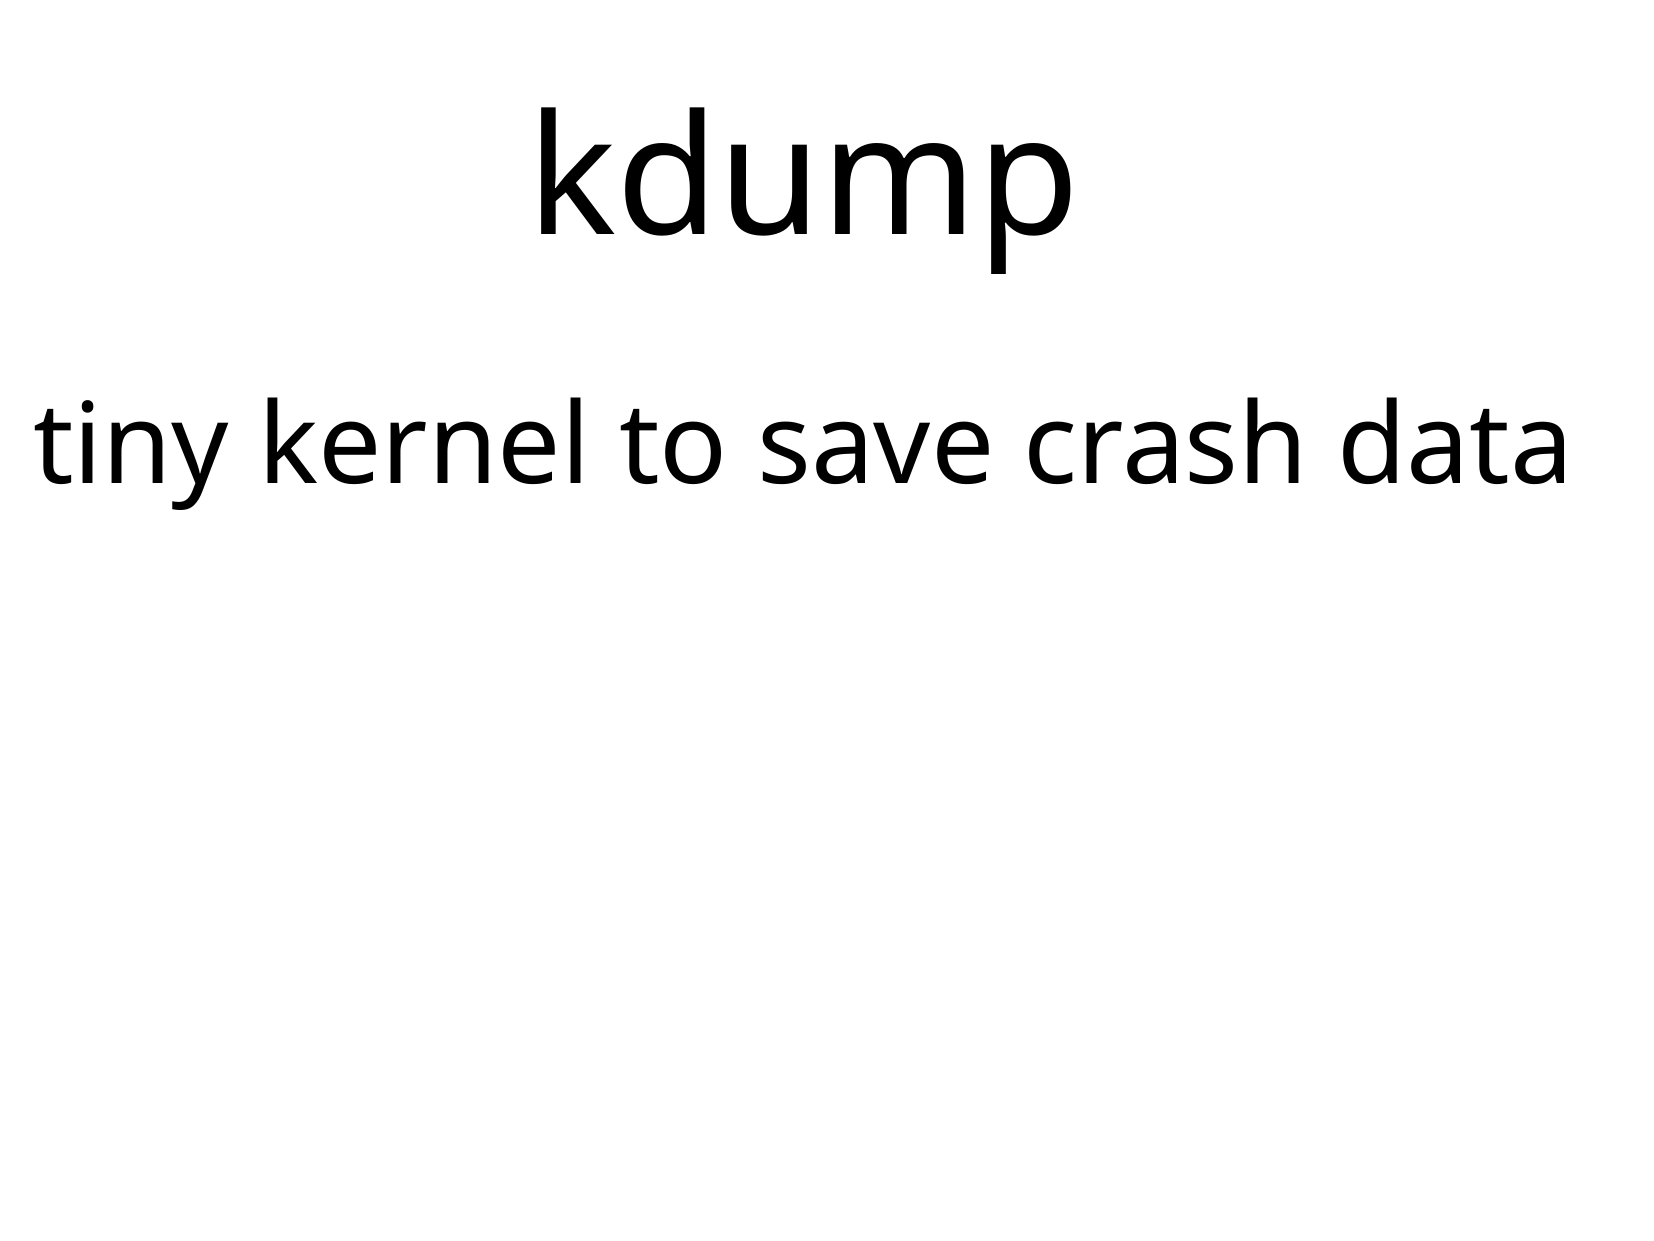

kdump
tiny kernel to save crash data